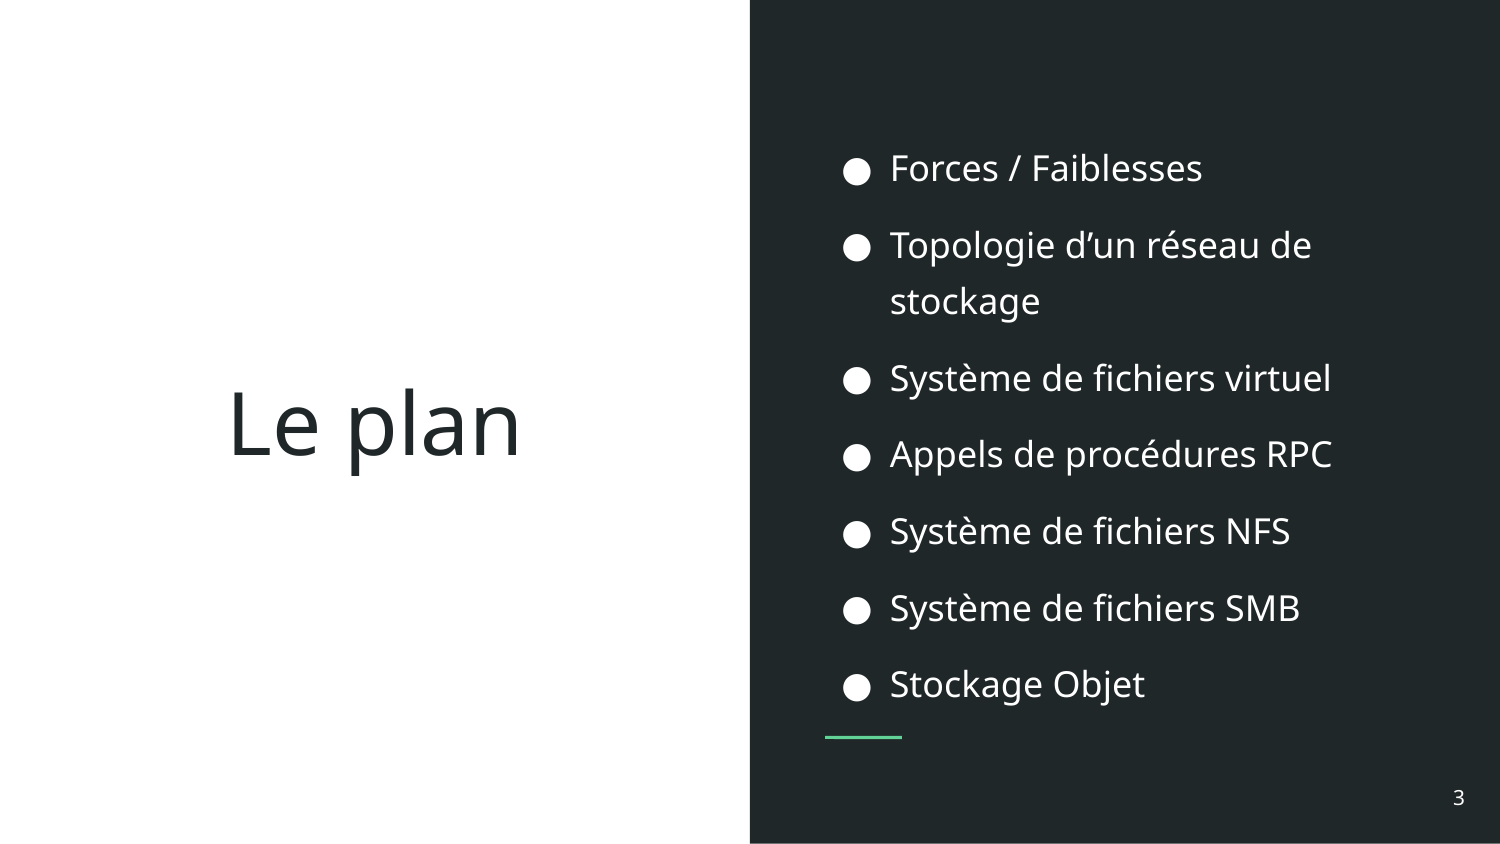

Forces / Faiblesses
Topologie d’un réseau de stockage
Système de fichiers virtuel
Appels de procédures RPC
Système de fichiers NFS
Système de fichiers SMB
Stockage Objet
# Le plan
3